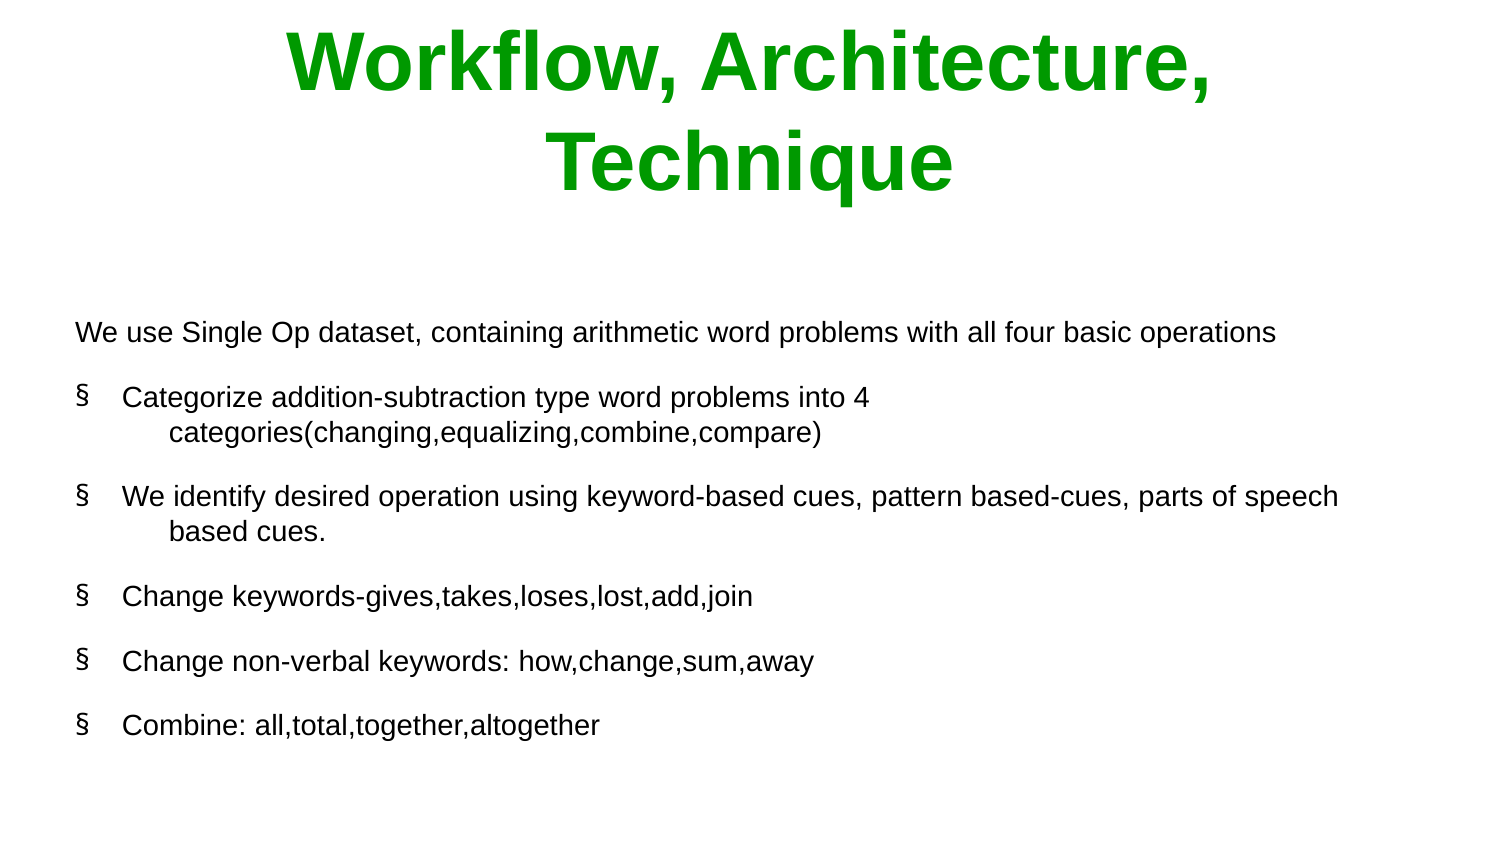

# Workflow, Architecture, Technique
We use Single Op dataset, containing arithmetic word problems with all four basic operations
Categorize addition-subtraction type word problems into 4 categories(changing,equalizing,combine,compare)
We identify desired operation using keyword-based cues, pattern based-cues, parts of speech based cues.
Change keywords-gives,takes,loses,lost,add,join
Change non-verbal keywords: how,change,sum,away
Combine: all,total,together,altogether